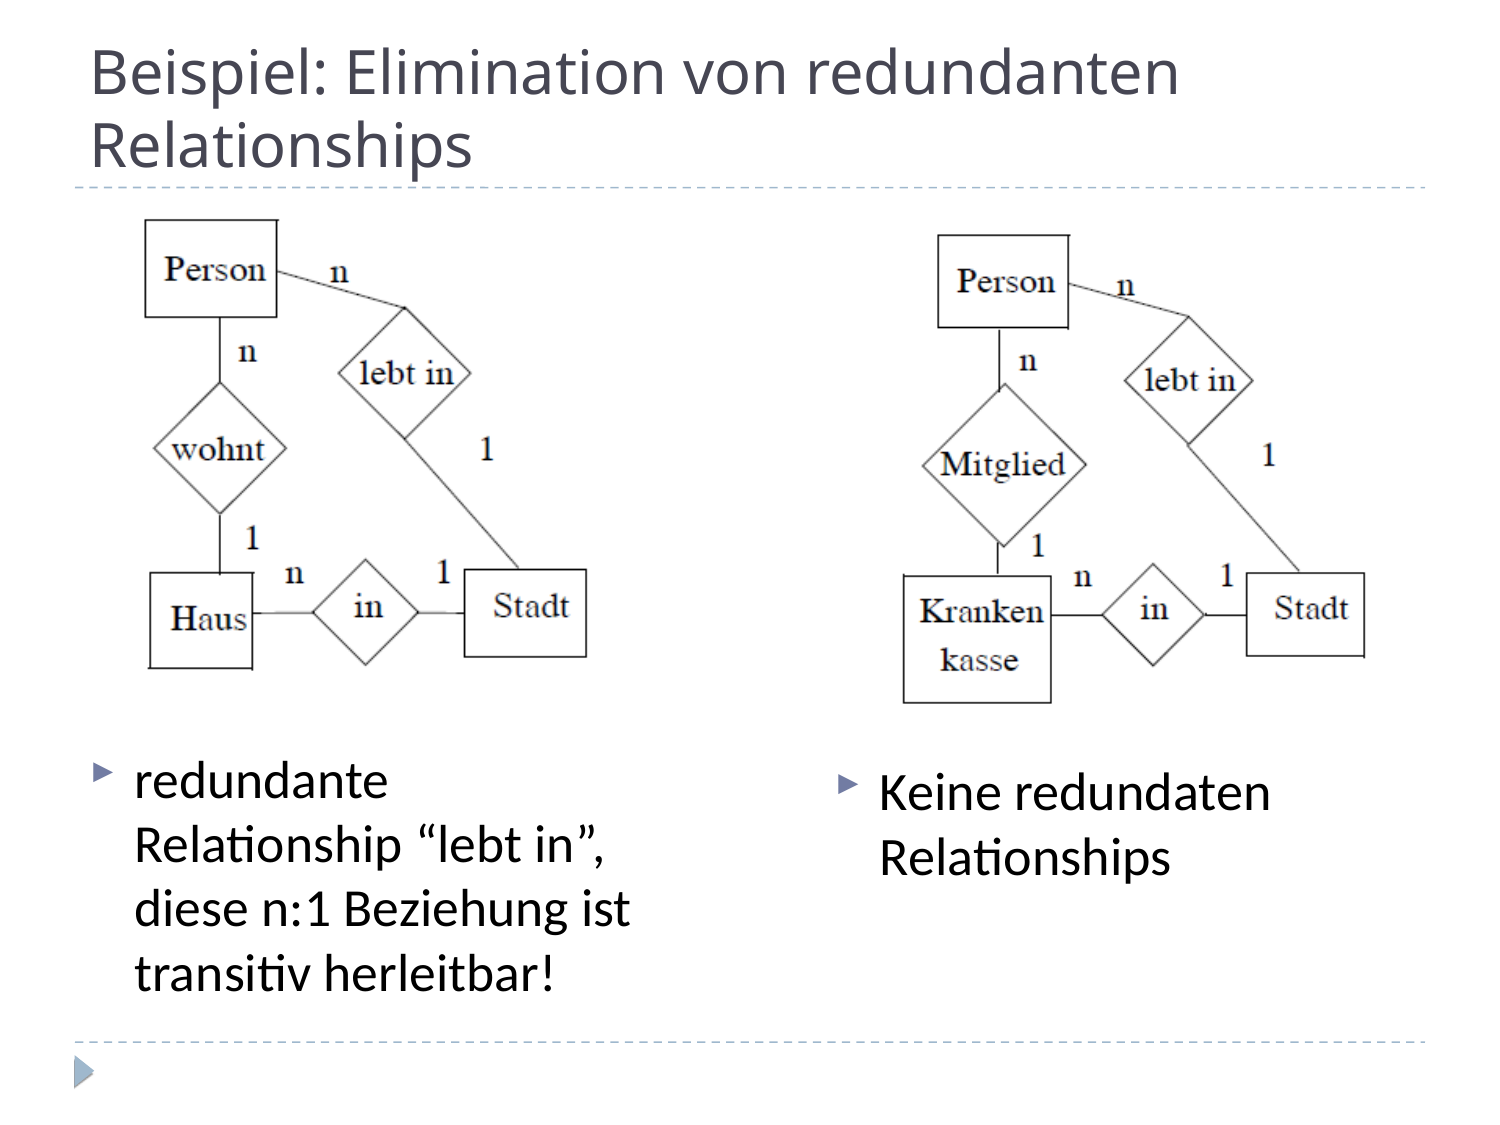

# Beispiel: Elimination von redundanten Relationships
redundante Relationship “lebt in”, diese n:1 Beziehung ist transitiv herleitbar!
Keine redundaten Relationships